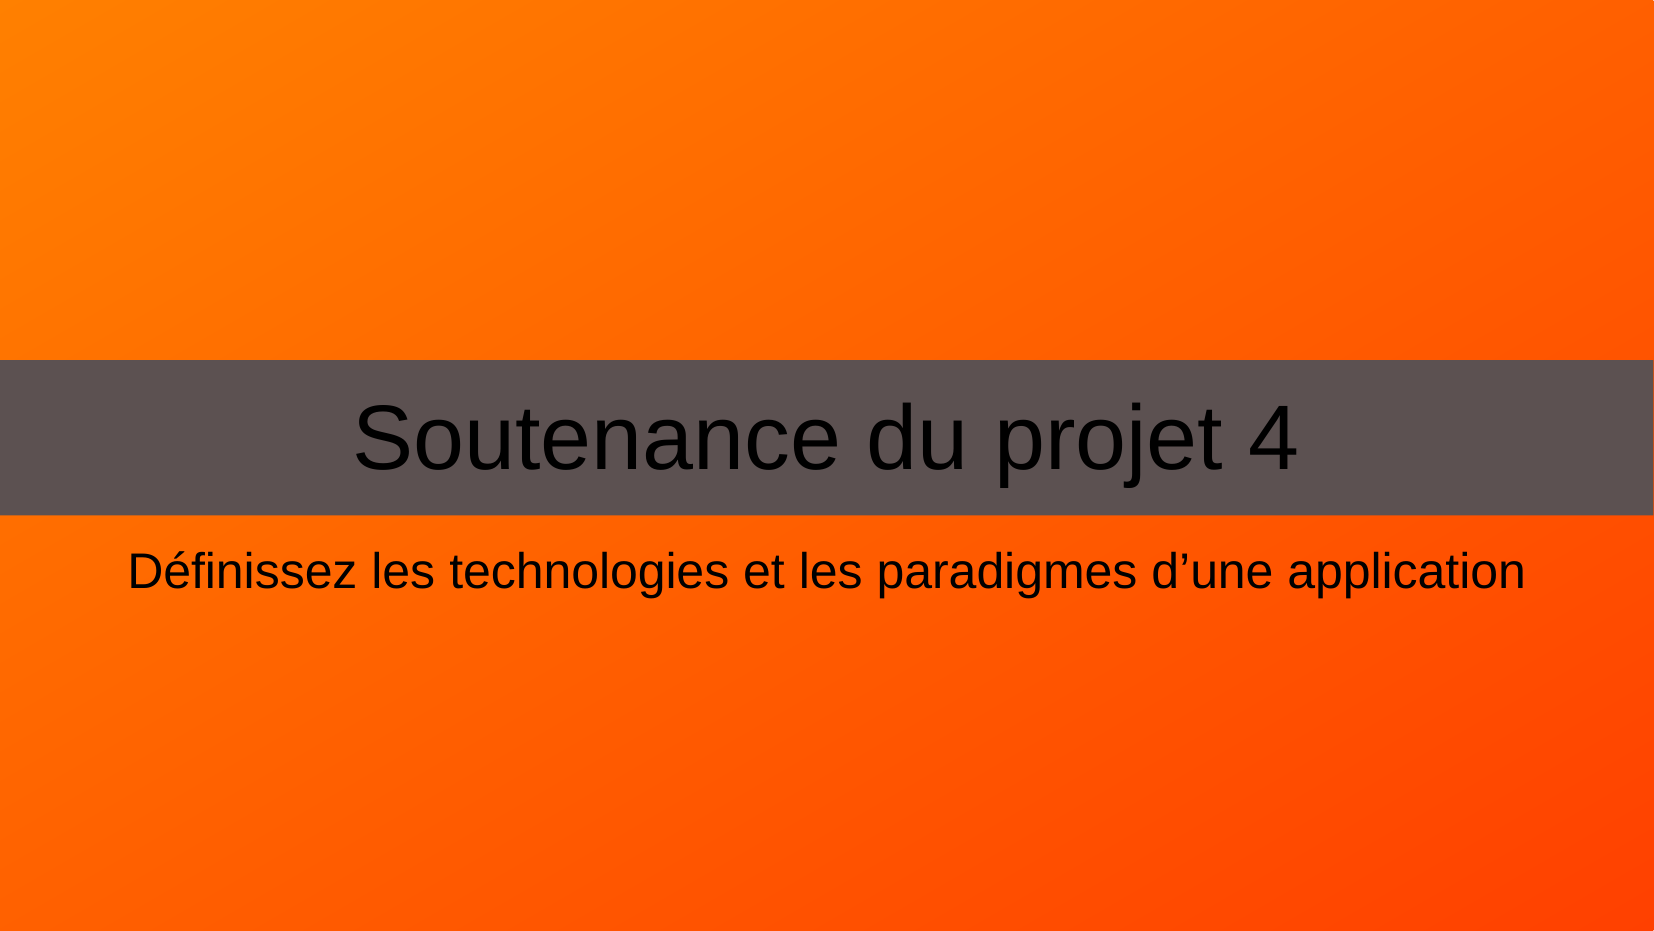

# Soutenance du projet 4
Définissez les technologies et les paradigmes d’une application